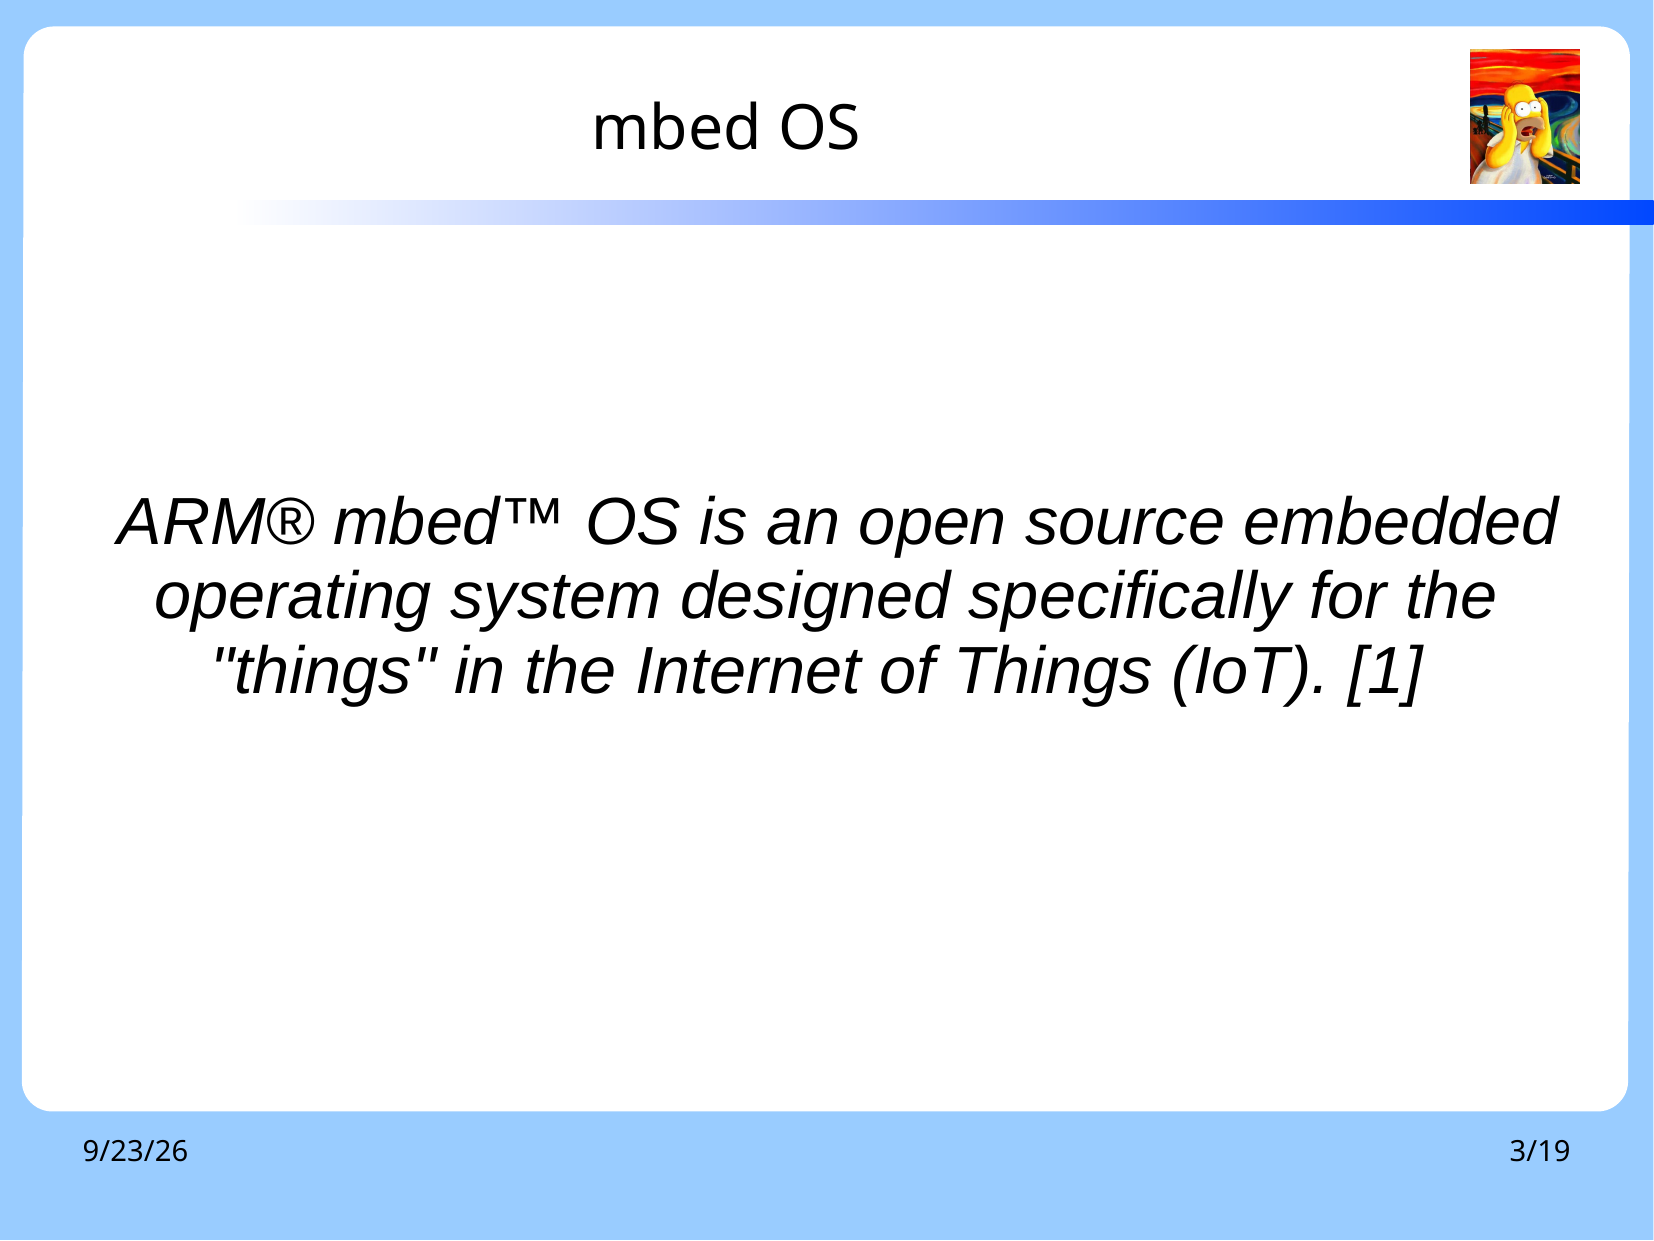

# mbed OS
ARM® mbed™ OS is an open source embedded operating system designed specifically for the "things" in the Internet of Things (IoT). [1]
3